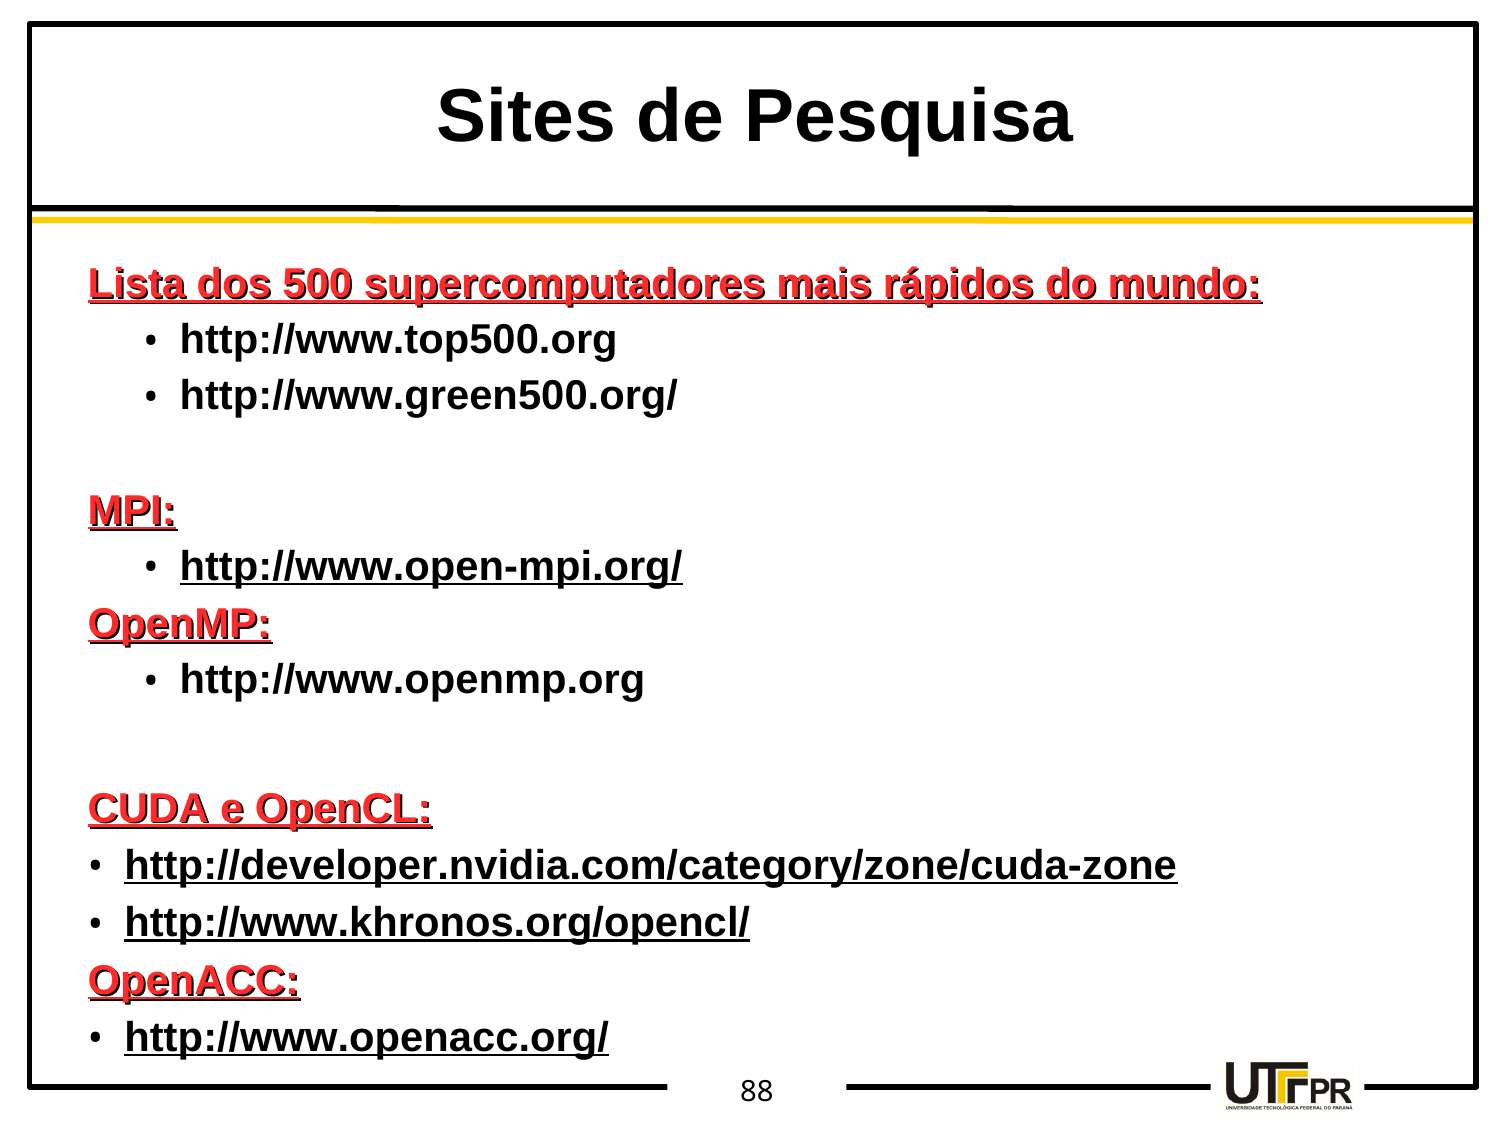

# Sites de Pesquisa
Lista dos 500 supercomputadores mais rápidos do mundo:
http://www.top500.org
http://www.green500.org/
MPI:
http://www.open-mpi.org/
OpenMP:
http://www.openmp.org
CUDA e OpenCL:
http://developer.nvidia.com/category/zone/cuda-zone
http://www.khronos.org/opencl/
OpenACC:
http://www.openacc.org/